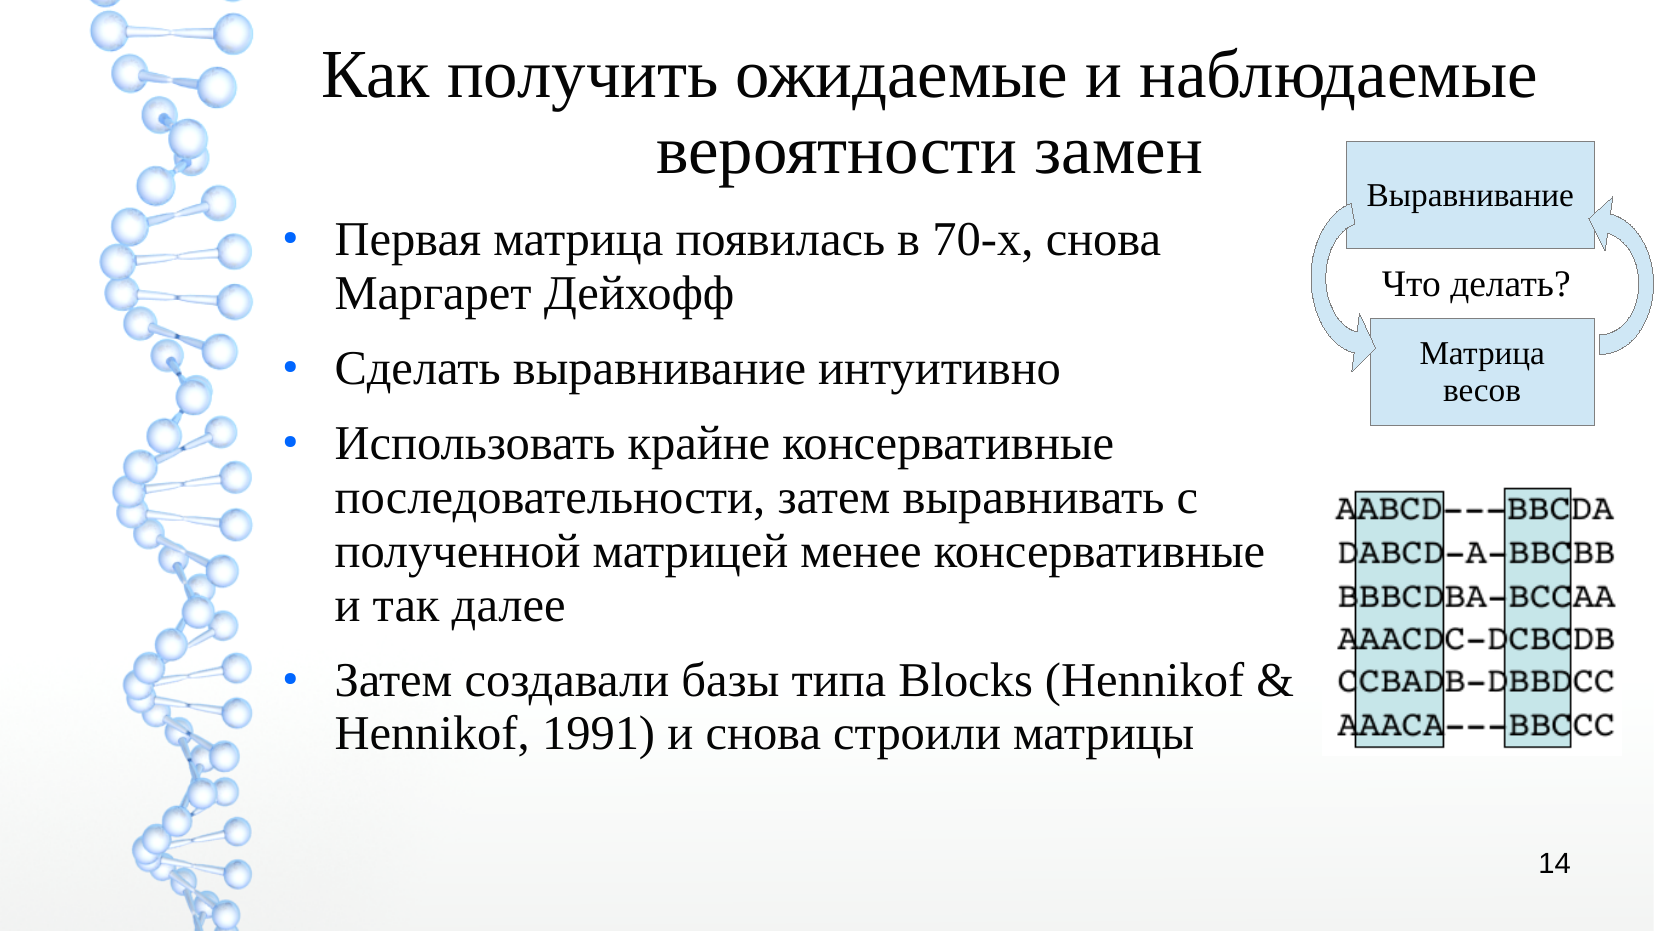

# Как получить ожидаемые и наблюдаемые вероятности замен
Выравнивание
Первая матрица появилась в 70-х, снова Маргарет Дейхофф
Сделать выравнивание интуитивно
Использовать крайне консервативные последовательности, затем выравнивать с полученной матрицей менее консервативные и так далее
Затем создавали базы типа Blocks (Hennikof & Hennikof, 1991) и снова строили матрицы
Что делать?
Матрица
весов
14